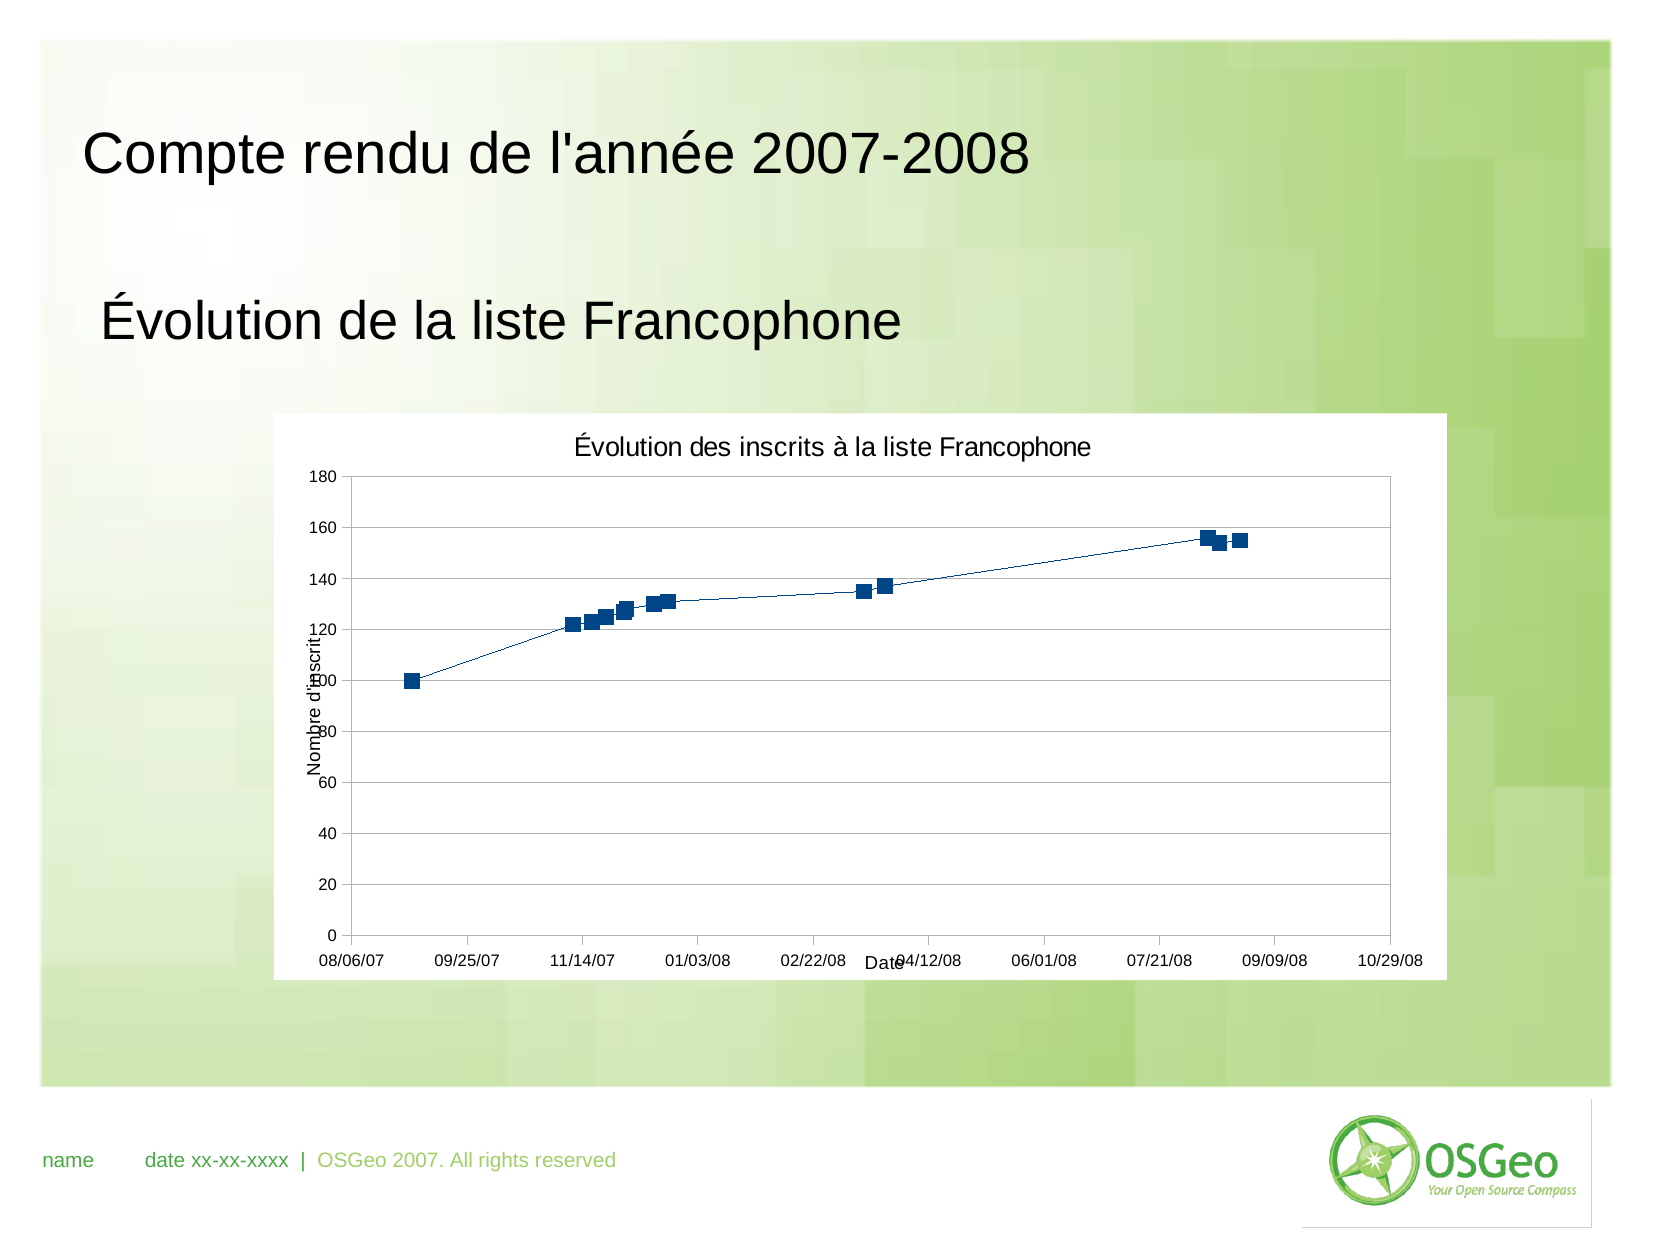

# Compte rendu de l'année 2007-2008
Évolution de la liste Francophone
### Chart: Évolution des inscrits à la liste Francophone
| Category | Nombre d'inscrit |
|---|---|